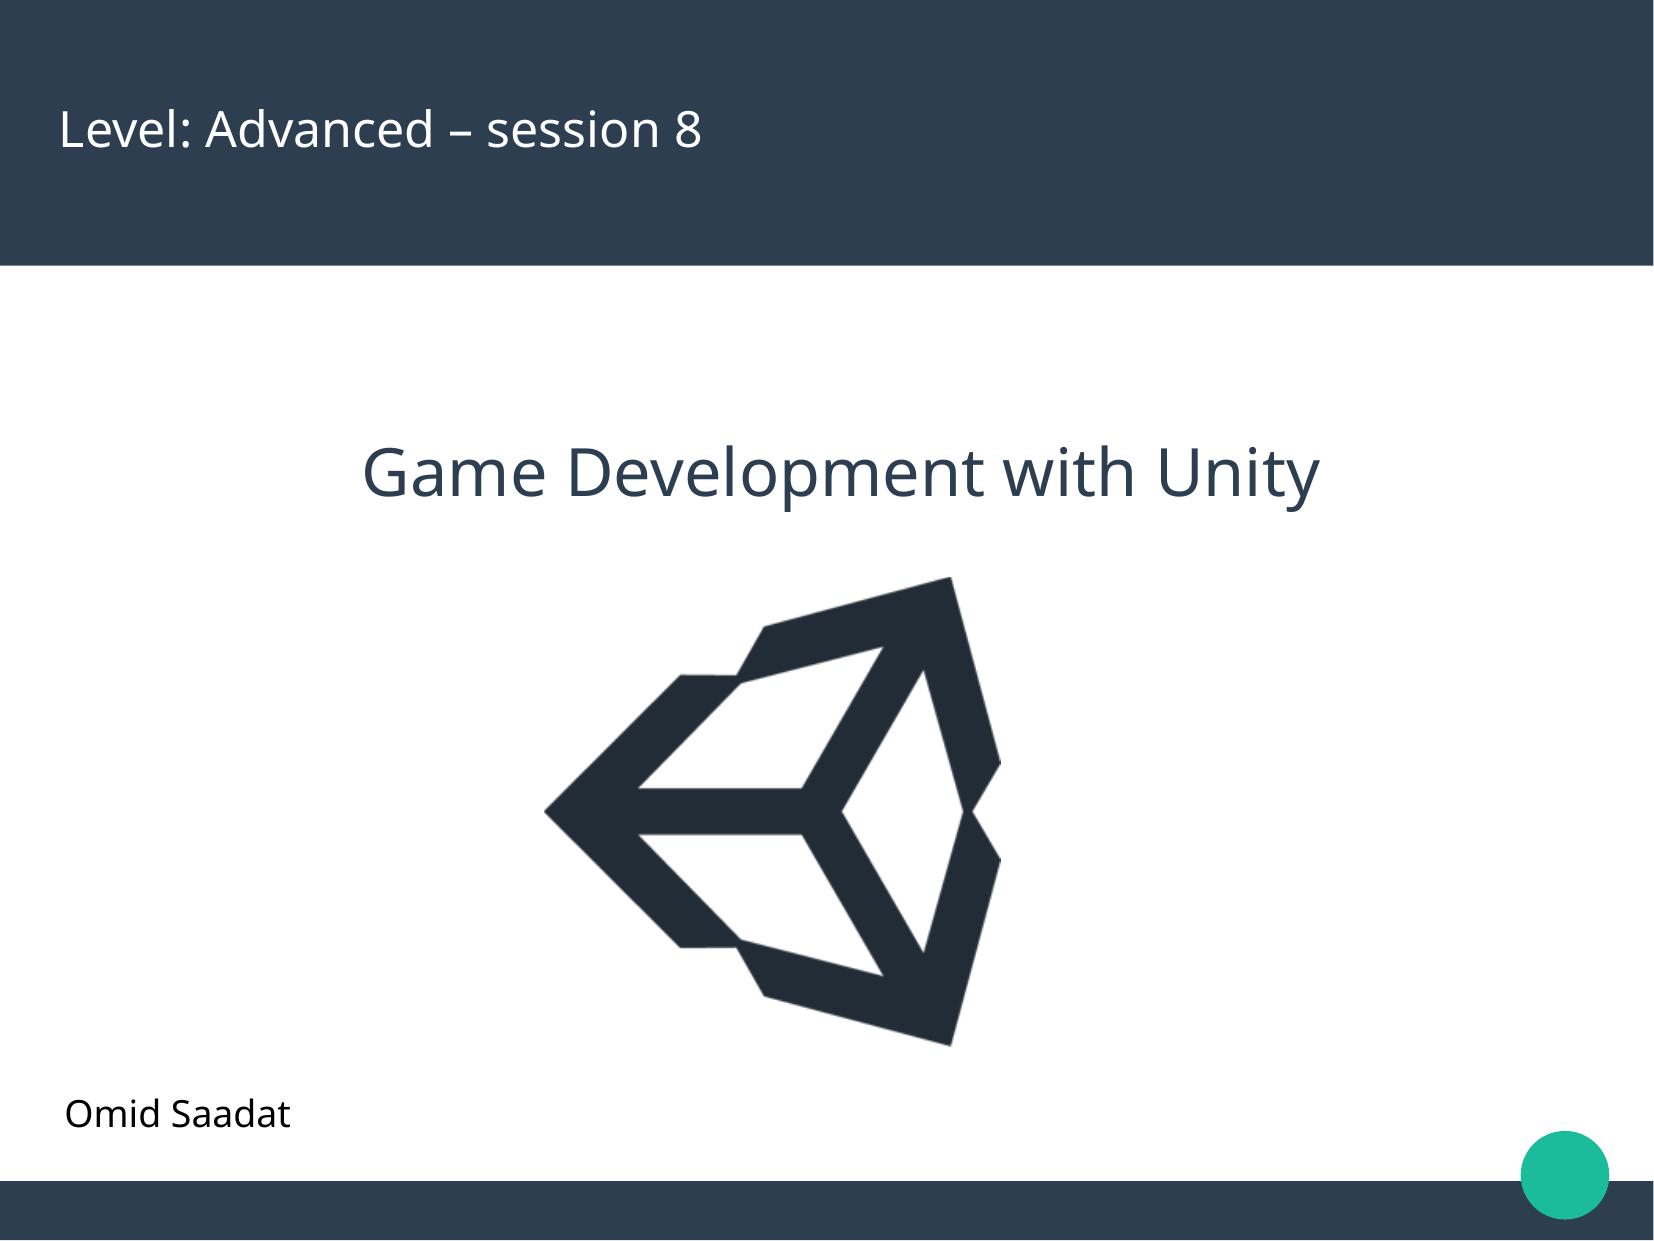

# Level: Advanced – session 8
Game Development with Unity
Omid Saadat